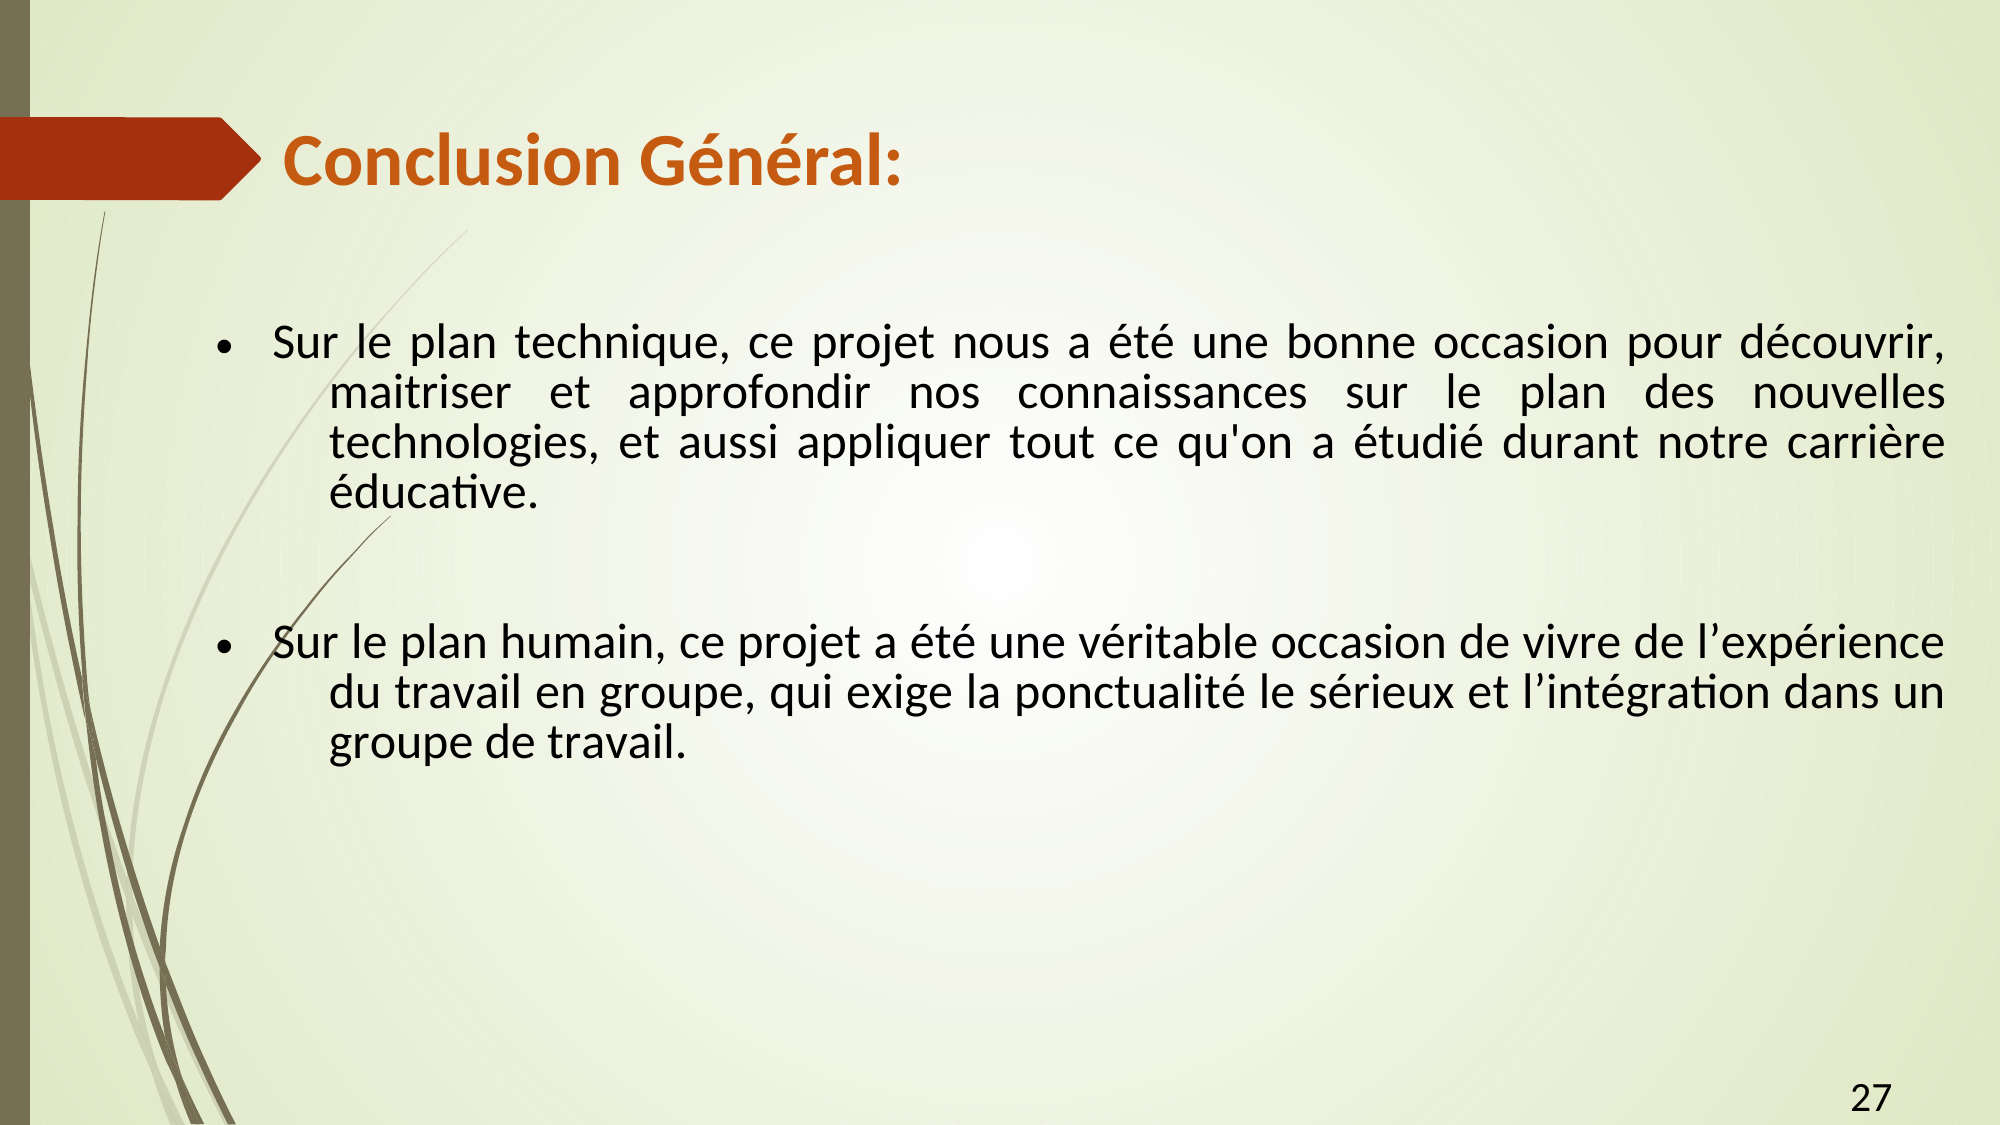

Conclusion Général:
Sur le plan technique, ce projet nous a été une bonne occasion pour découvrir, maitriser et approfondir nos connaissances sur le plan des nouvelles technologies, et aussi appliquer tout ce qu'on a étudié durant notre carrière éducative.
Sur le plan humain, ce projet a été une véritable occasion de vivre de l’expérience du travail en groupe, qui exige la ponctualité le sérieux et l’intégration dans un groupe de travail.
27